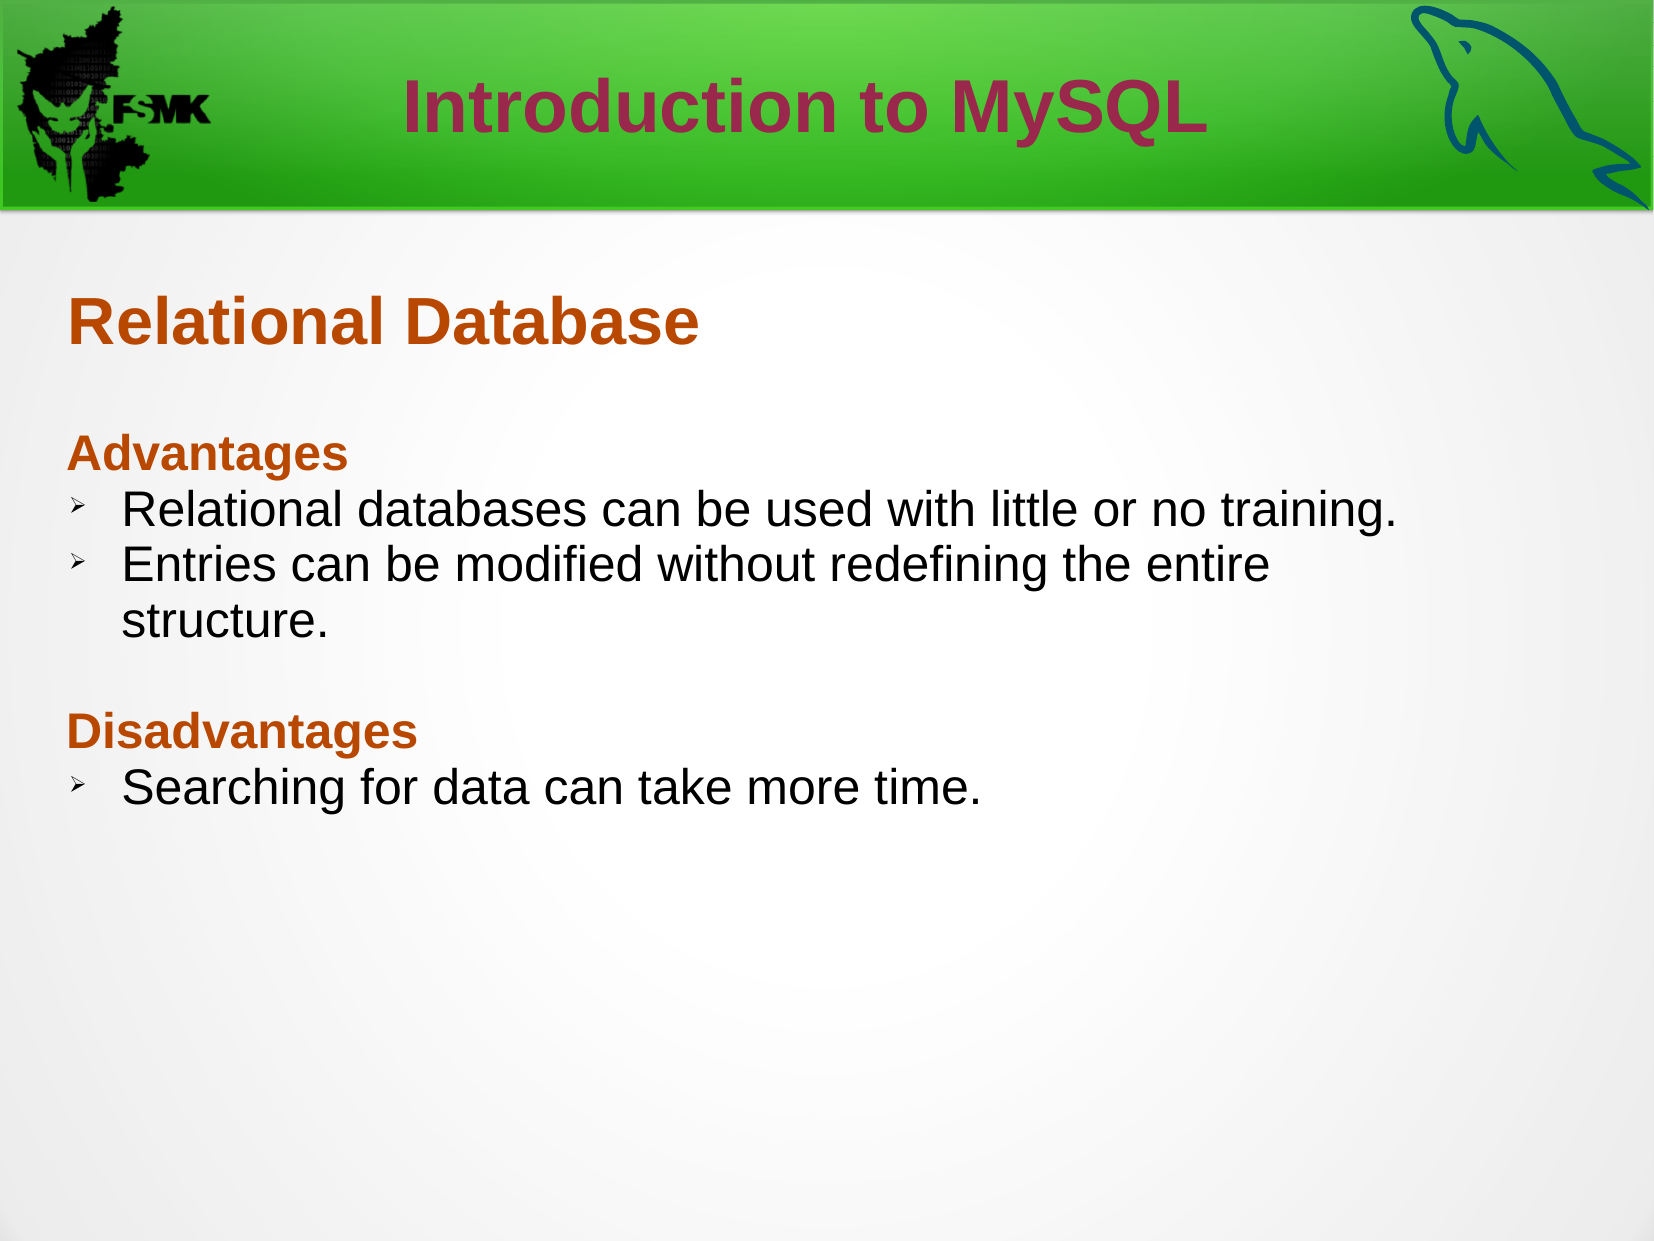

# Introduction to MySQL
Relational Database
Advantages
Relational databases can be used with little or no training.
Entries can be modified without redefining the entire structure.
Disadvantages
Searching for data can take more time.